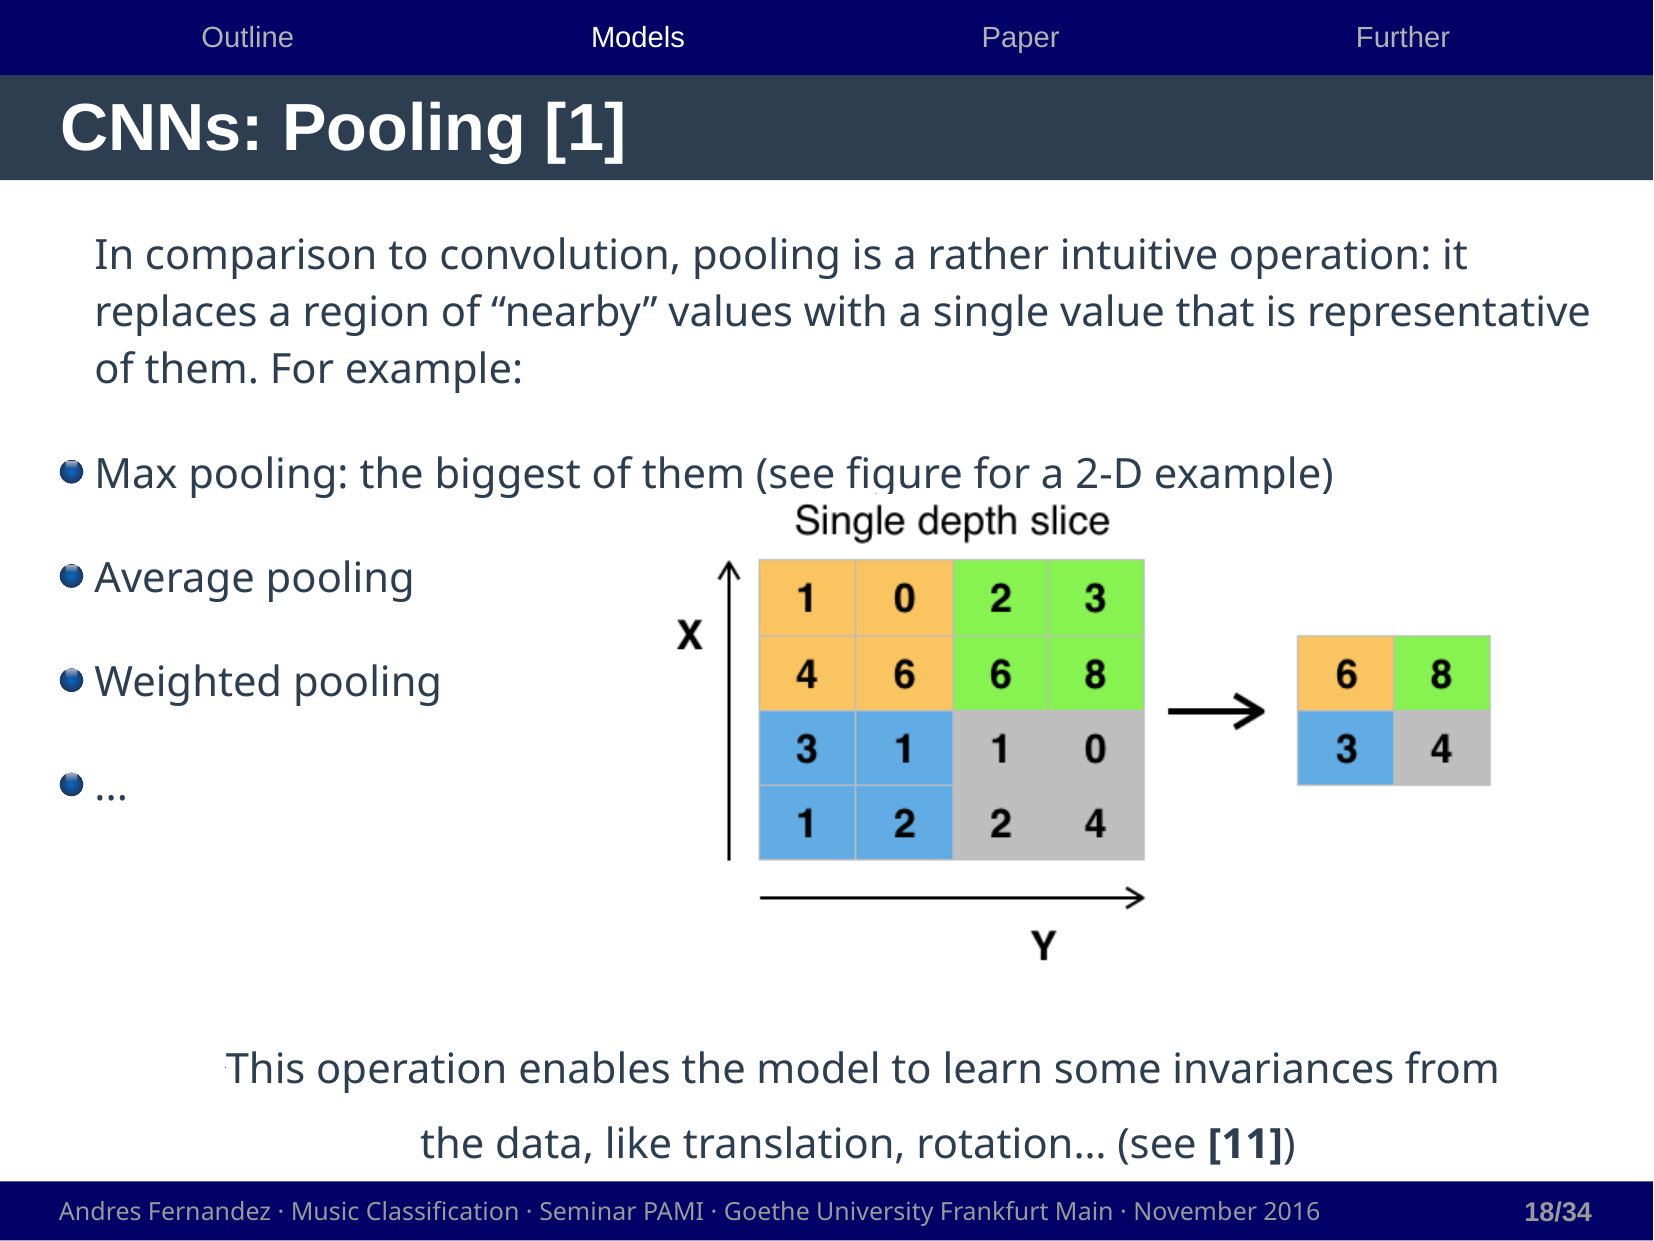

Outline Models Paper Further
# CNNs: Pooling [1]
In comparison to convolution, pooling is a rather intuitive operation: it replaces a region of “nearby” values with a single value that is representative of them. For example:
Max pooling: the biggest of them (see figure for a 2-D example)
Average pooling
Weighted pooling
...
This operation enables the model to learn some invariances from
the data, like translation, rotation… (see [11])